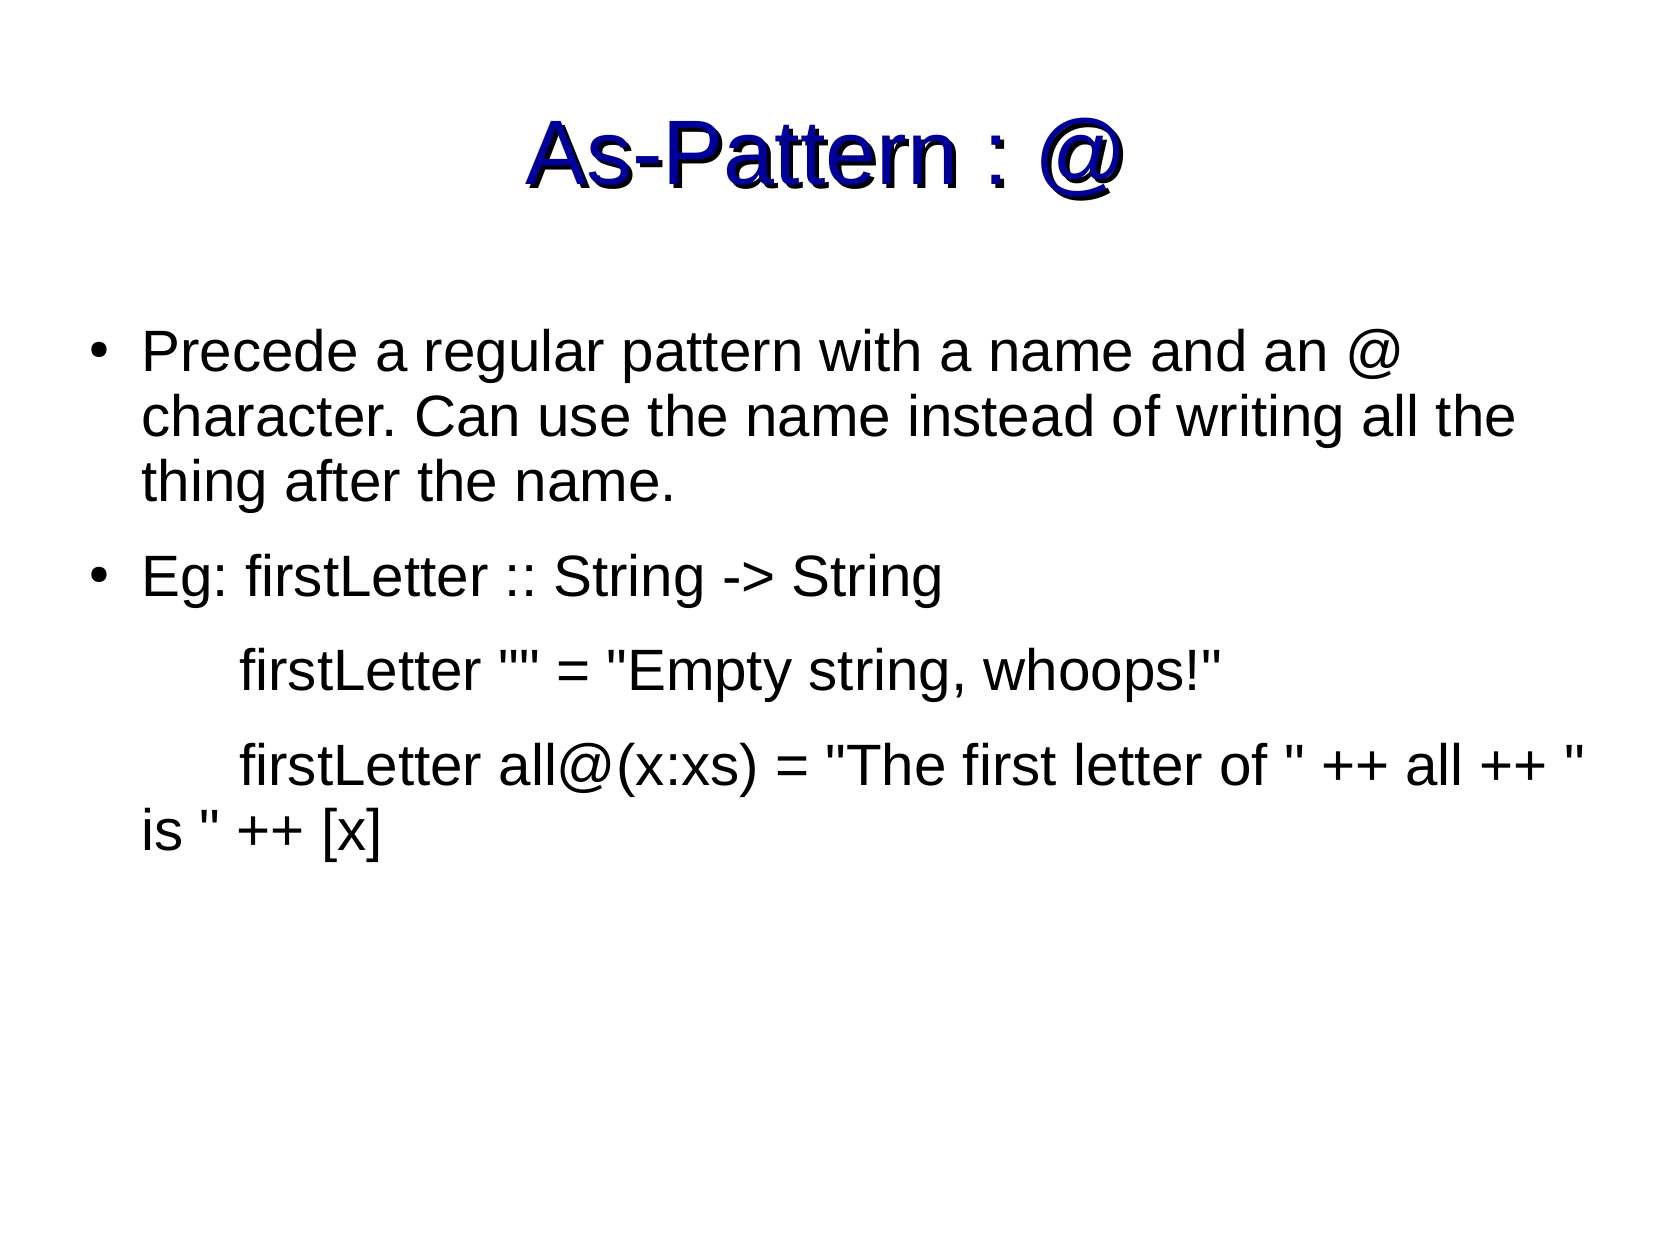

# As-Pattern : @
Precede a regular pattern with a name and an @ character. Can use the name instead of writing all the thing after the name.
Eg: firstLetter :: String -> String
 firstLetter "" = "Empty string, whoops!"
 firstLetter all@(x:xs) = "The first letter of " ++ all ++ " is " ++ [x]